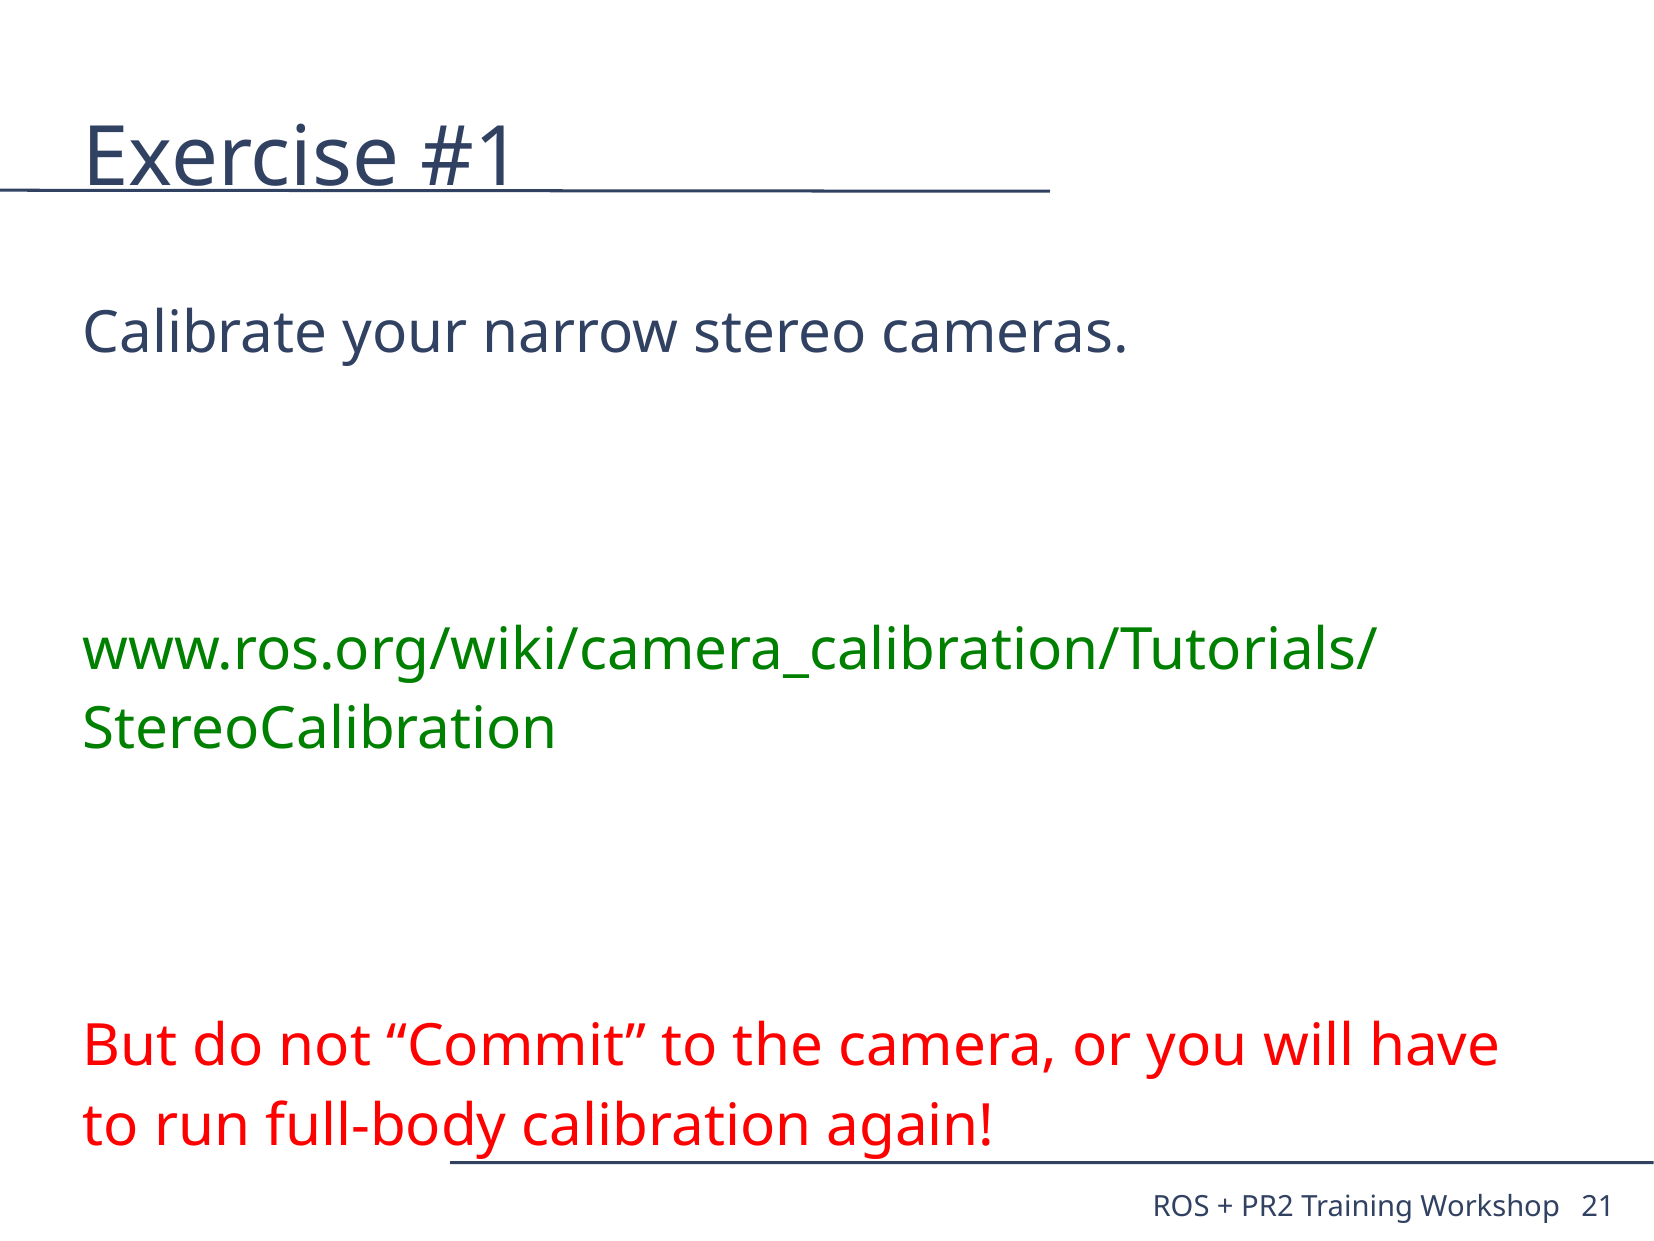

Exercise #1
# Calibrate your narrow stereo cameras.
www.ros.org/wiki/camera_calibration/Tutorials/
StereoCalibration
But do not “Commit” to the camera, or you will have to run full-body calibration again!